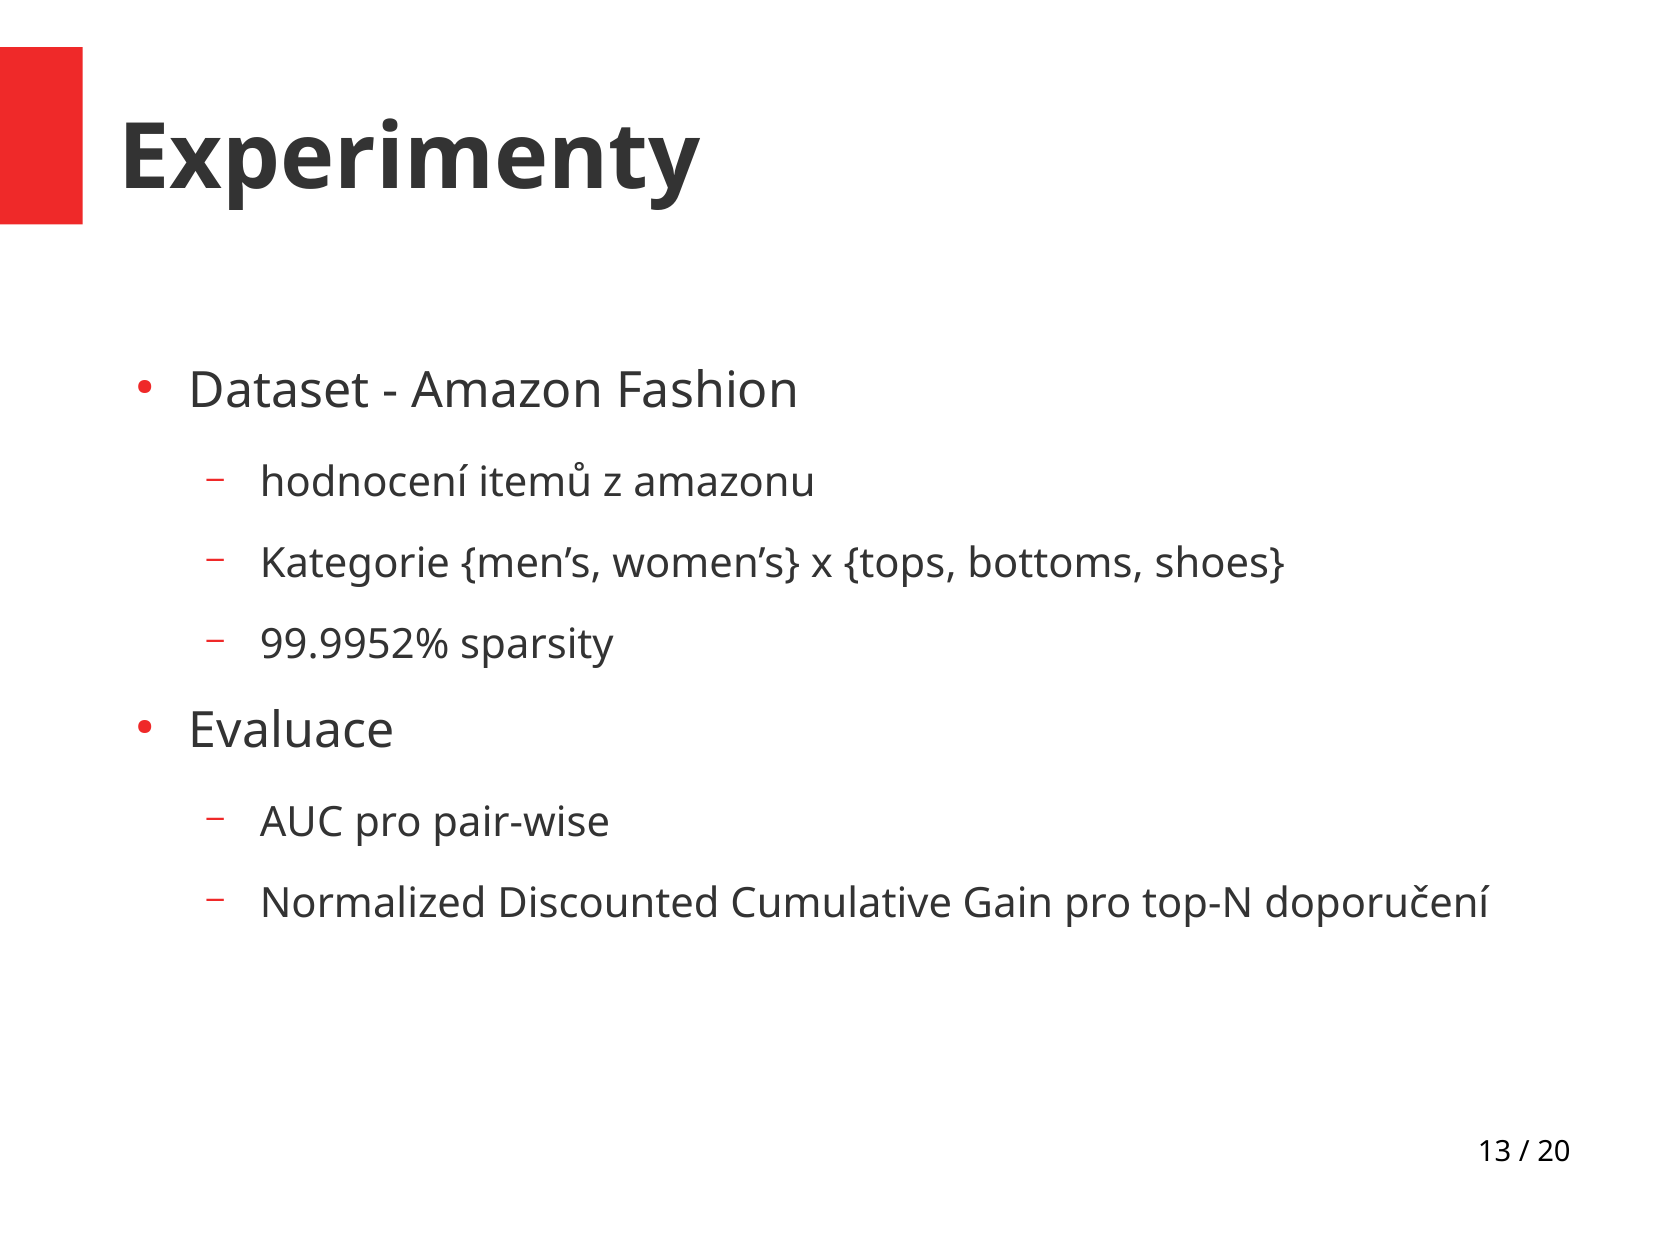

# Experimenty
Dataset - Amazon Fashion
hodnocení itemů z amazonu
Kategorie {men’s, women’s} x {tops, bottoms, shoes}
99.9952% sparsity
Evaluace
AUC pro pair-wise
Normalized Discounted Cumulative Gain pro top-N doporučení
13